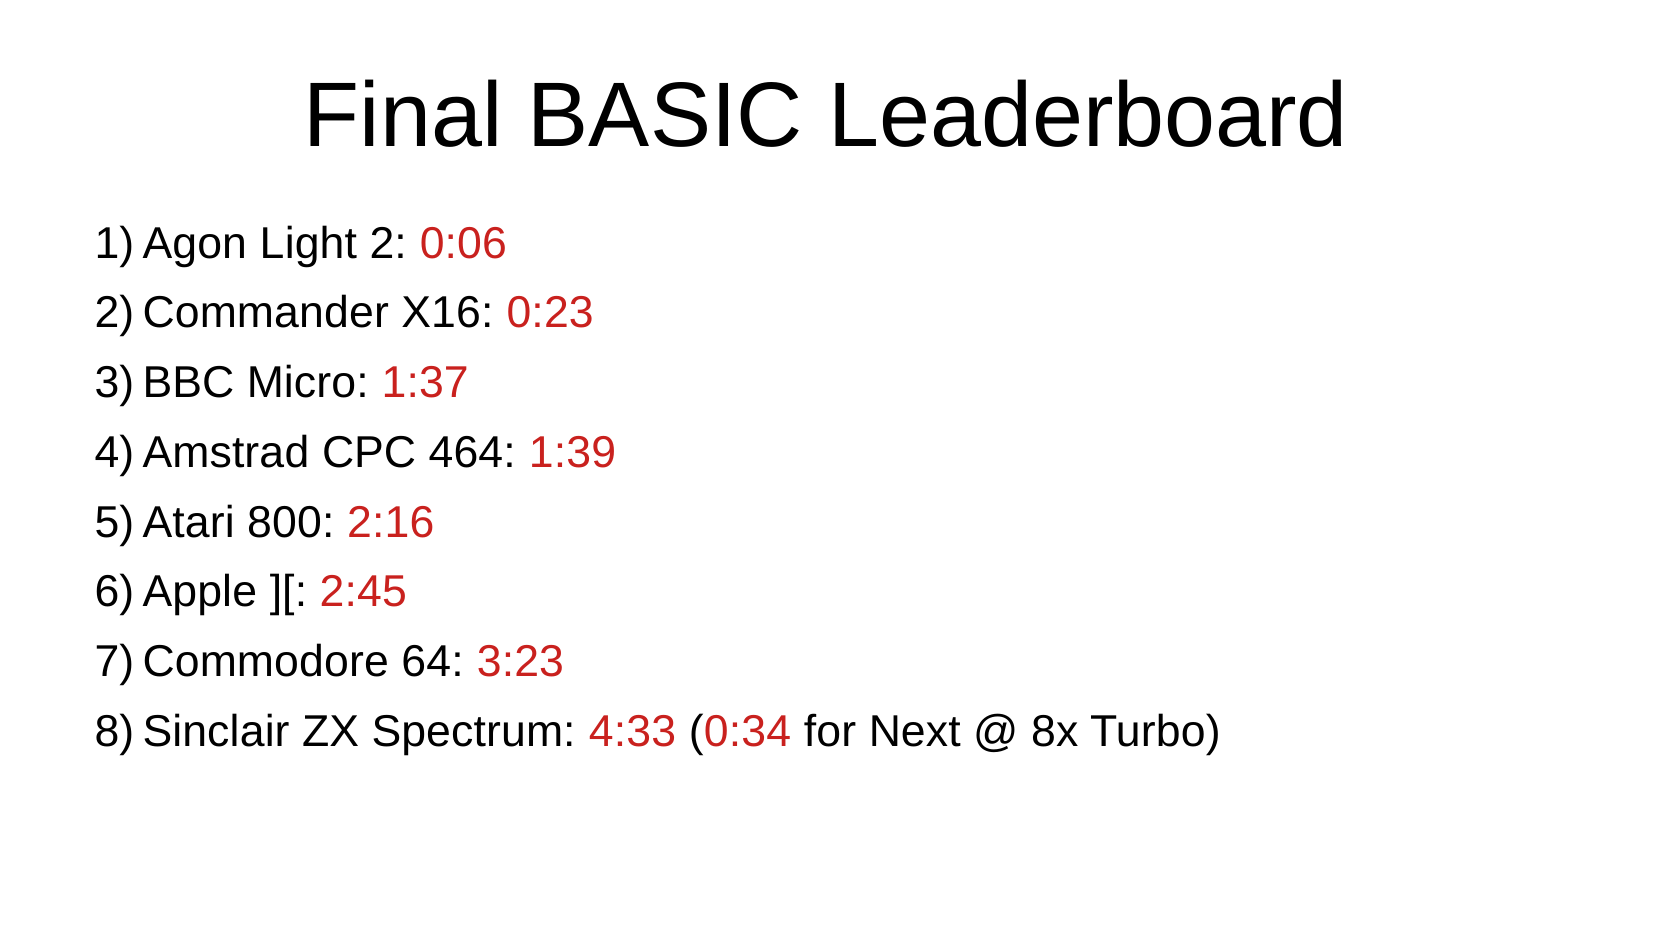

# Final BASIC Leaderboard
 Agon Light 2: 0:06
 Commander X16: 0:23
 BBC Micro: 1:37
 Amstrad CPC 464: 1:39
 Atari 800: 2:16
 Apple ][: 2:45
 Commodore 64: 3:23
 Sinclair ZX Spectrum: 4:33 (0:34 for Next @ 8x Turbo)